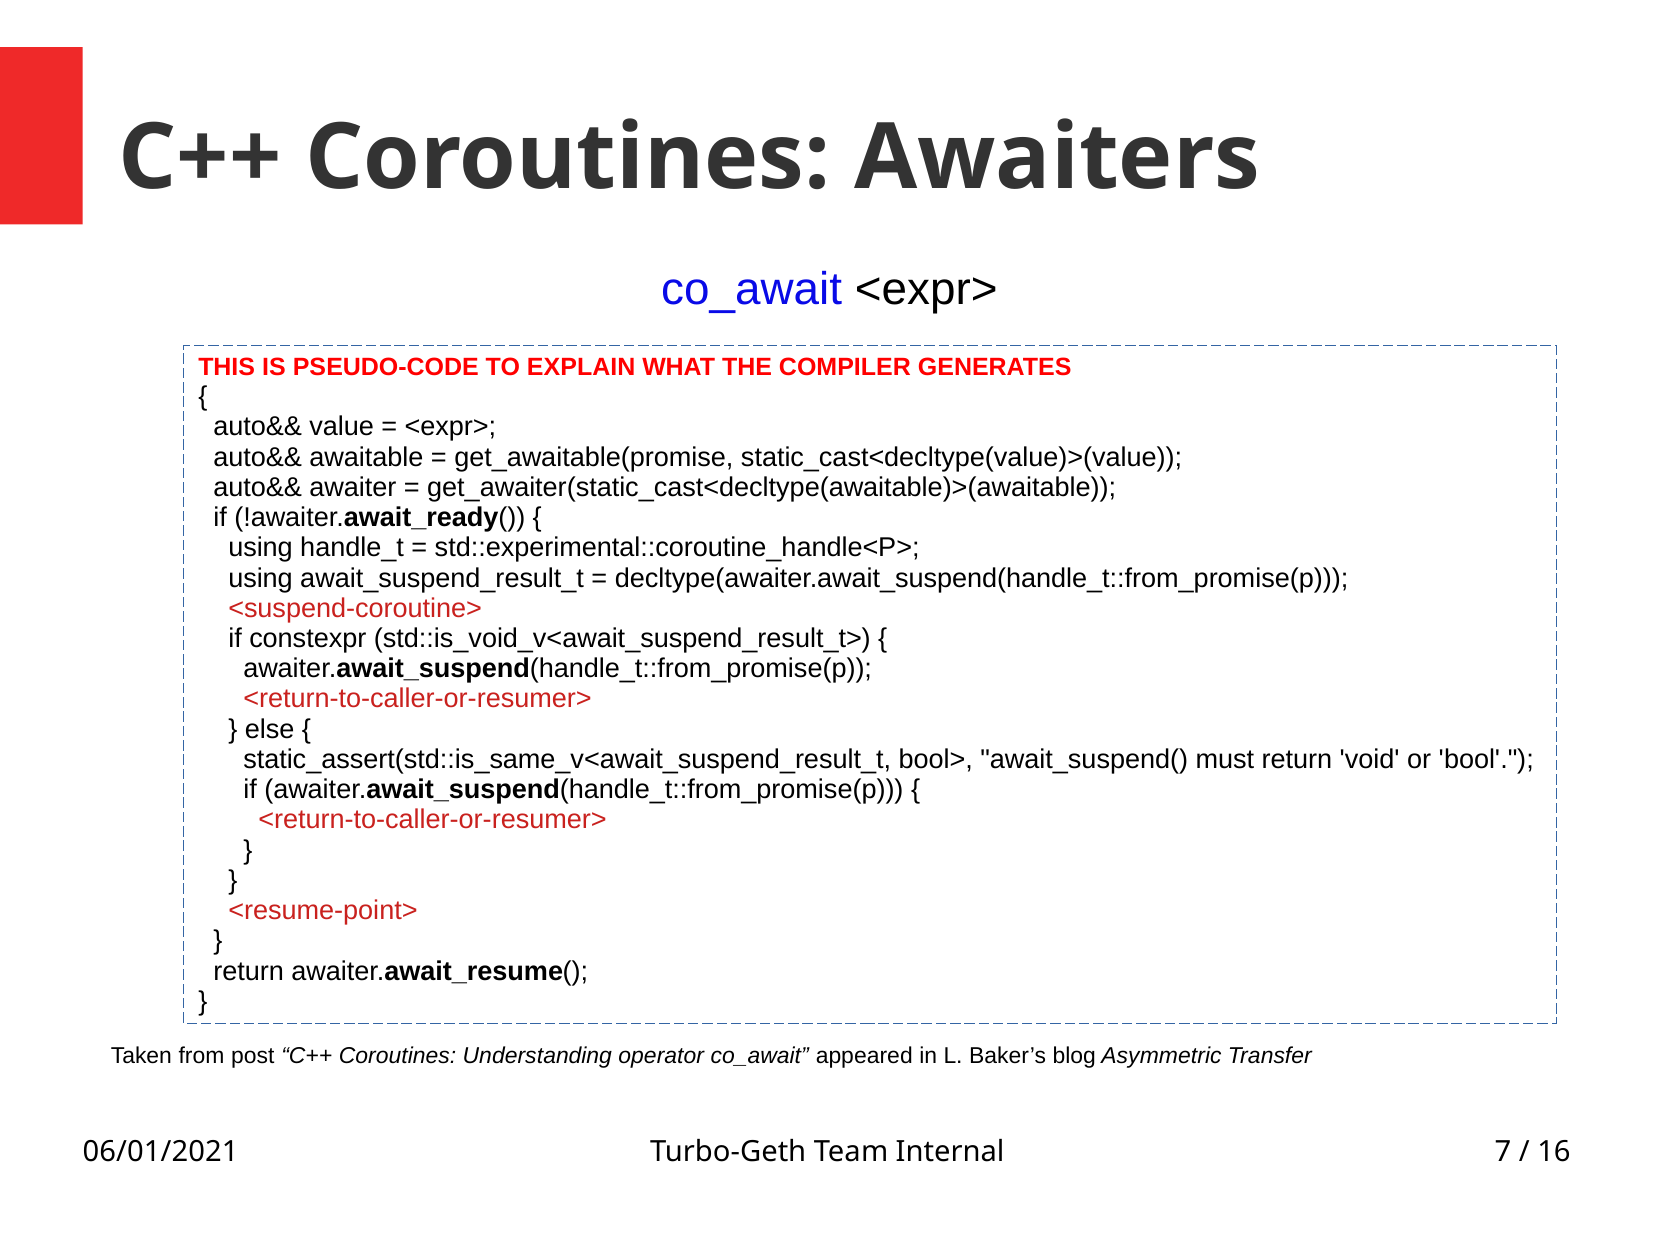

# C++ Coroutines: Awaiters
co_await <expr>
THIS IS PSEUDO-CODE TO EXPLAIN WHAT THE COMPILER GENERATES
{
 auto&& value = <expr>;
 auto&& awaitable = get_awaitable(promise, static_cast<decltype(value)>(value));
 auto&& awaiter = get_awaiter(static_cast<decltype(awaitable)>(awaitable));
 if (!awaiter.await_ready()) {
 using handle_t = std::experimental::coroutine_handle<P>;
 using await_suspend_result_t = decltype(awaiter.await_suspend(handle_t::from_promise(p)));
 <suspend-coroutine>
 if constexpr (std::is_void_v<await_suspend_result_t>) {
 awaiter.await_suspend(handle_t::from_promise(p));
 <return-to-caller-or-resumer>
 } else {
 static_assert(std::is_same_v<await_suspend_result_t, bool>, "await_suspend() must return 'void' or 'bool'.");
 if (awaiter.await_suspend(handle_t::from_promise(p))) {
 <return-to-caller-or-resumer>
 }
 }
 <resume-point>
 }
 return awaiter.await_resume();
}
Taken from post “C++ Coroutines: Understanding operator co_await” appeared in L. Baker’s blog Asymmetric Transfer
06/01/2021
Turbo-Geth Team Internal
7